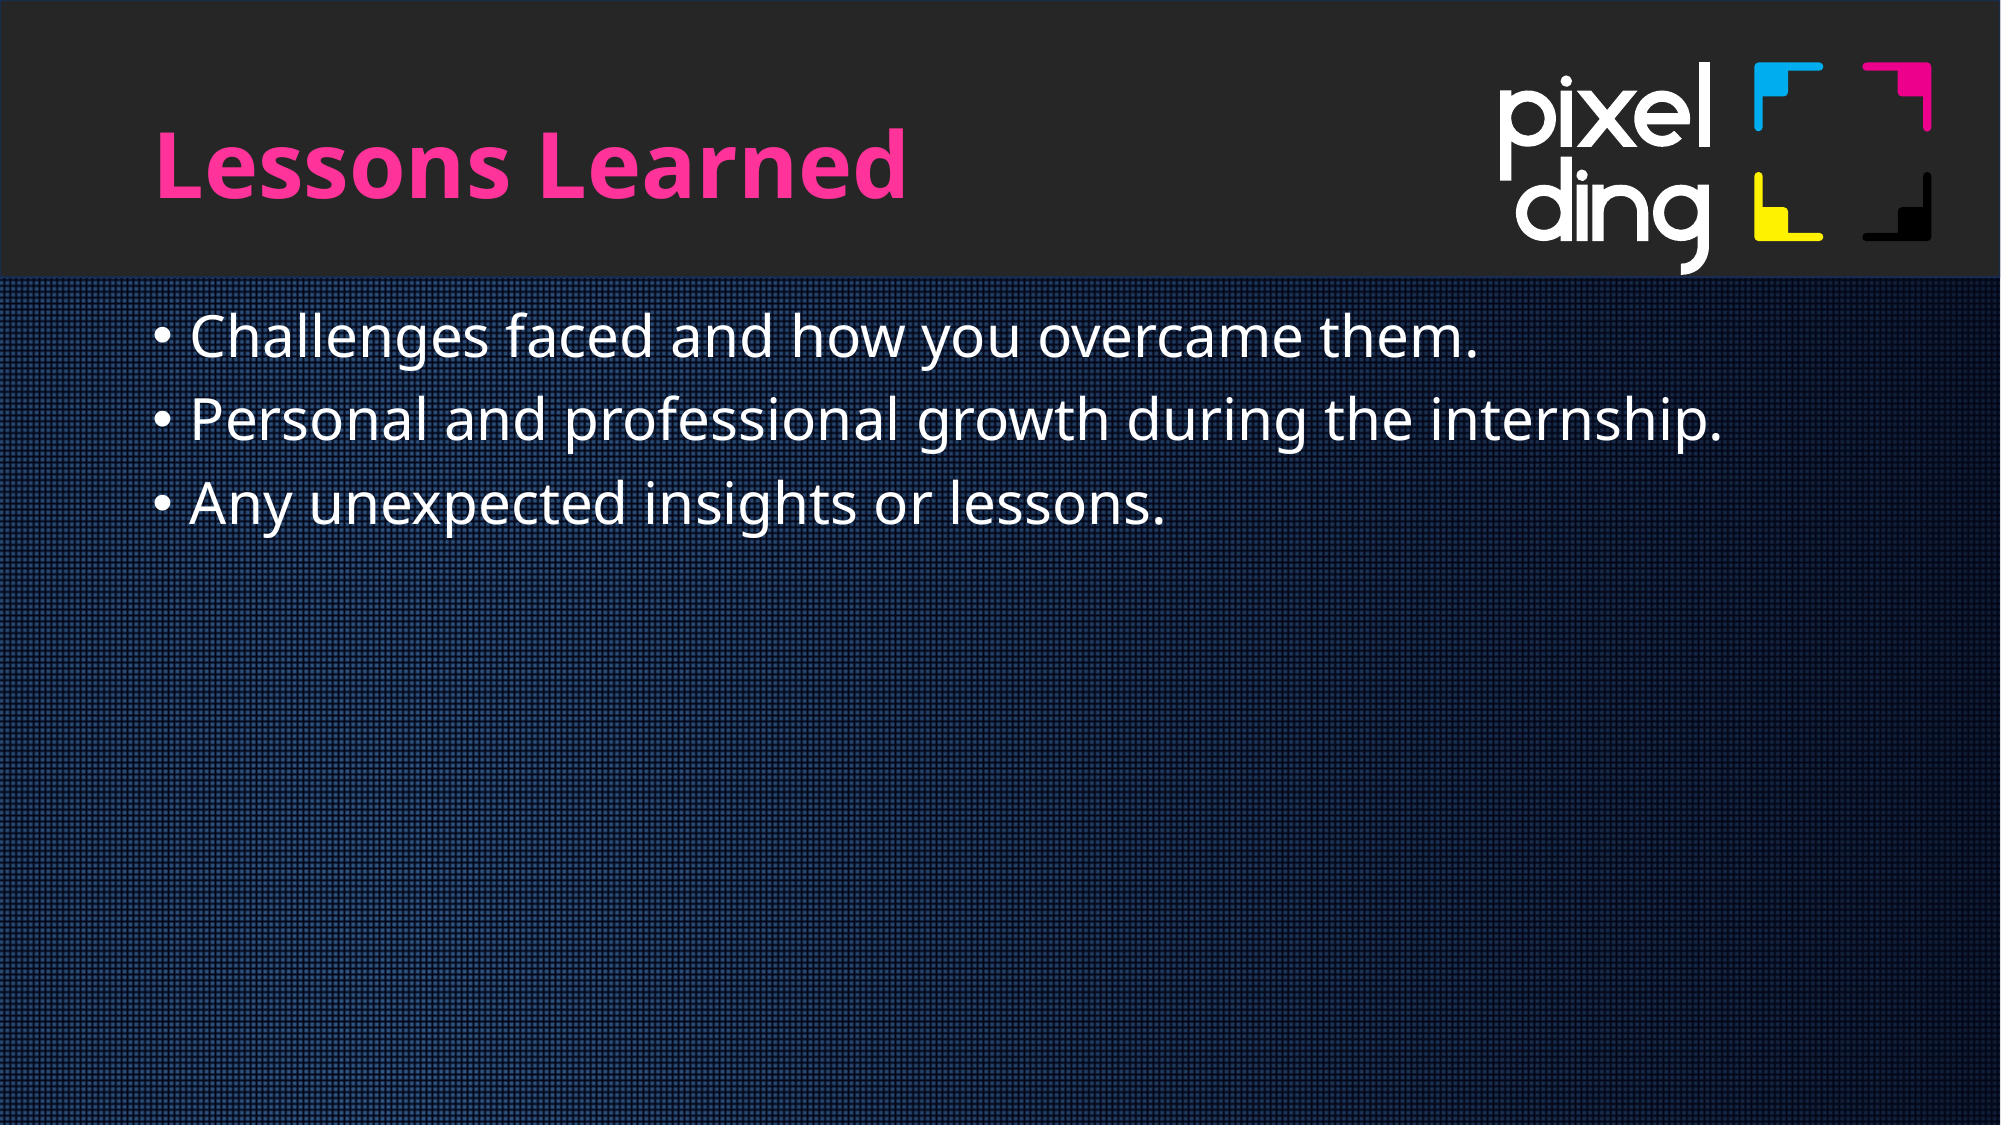

# Lessons Learned
Challenges faced and how you overcame them.
Personal and professional growth during the internship.
Any unexpected insights or lessons.